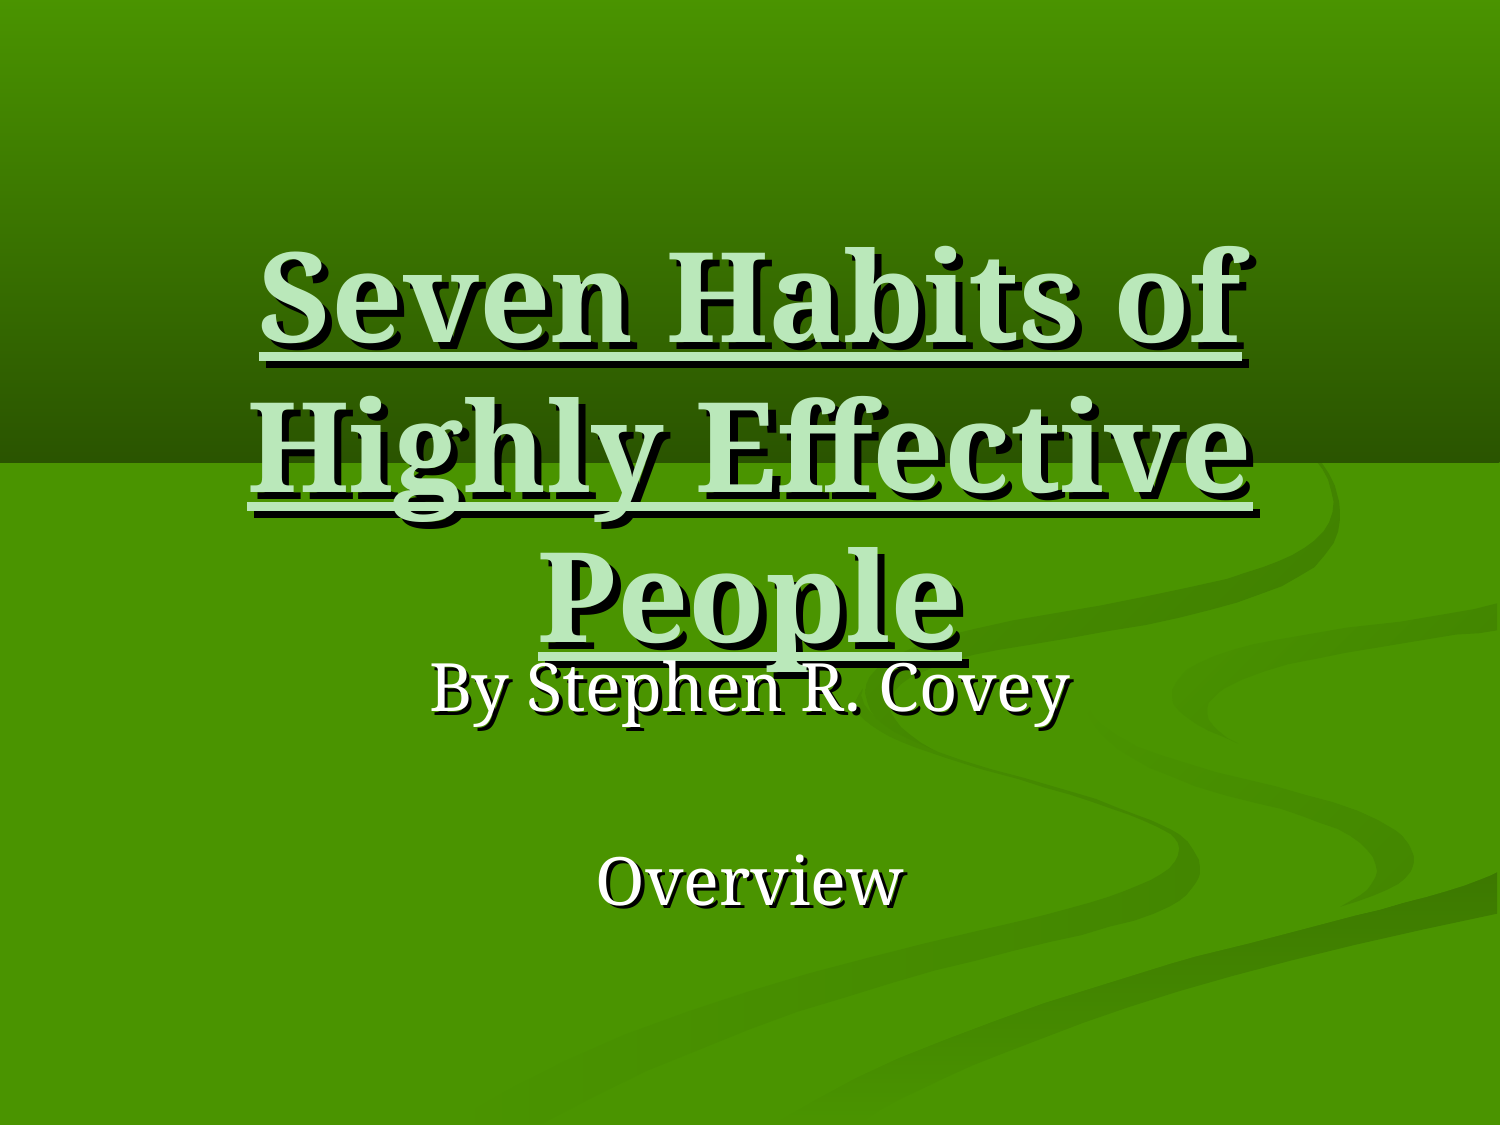

# Seven Habits of Highly Effective People
By Stephen R. Covey
Overview